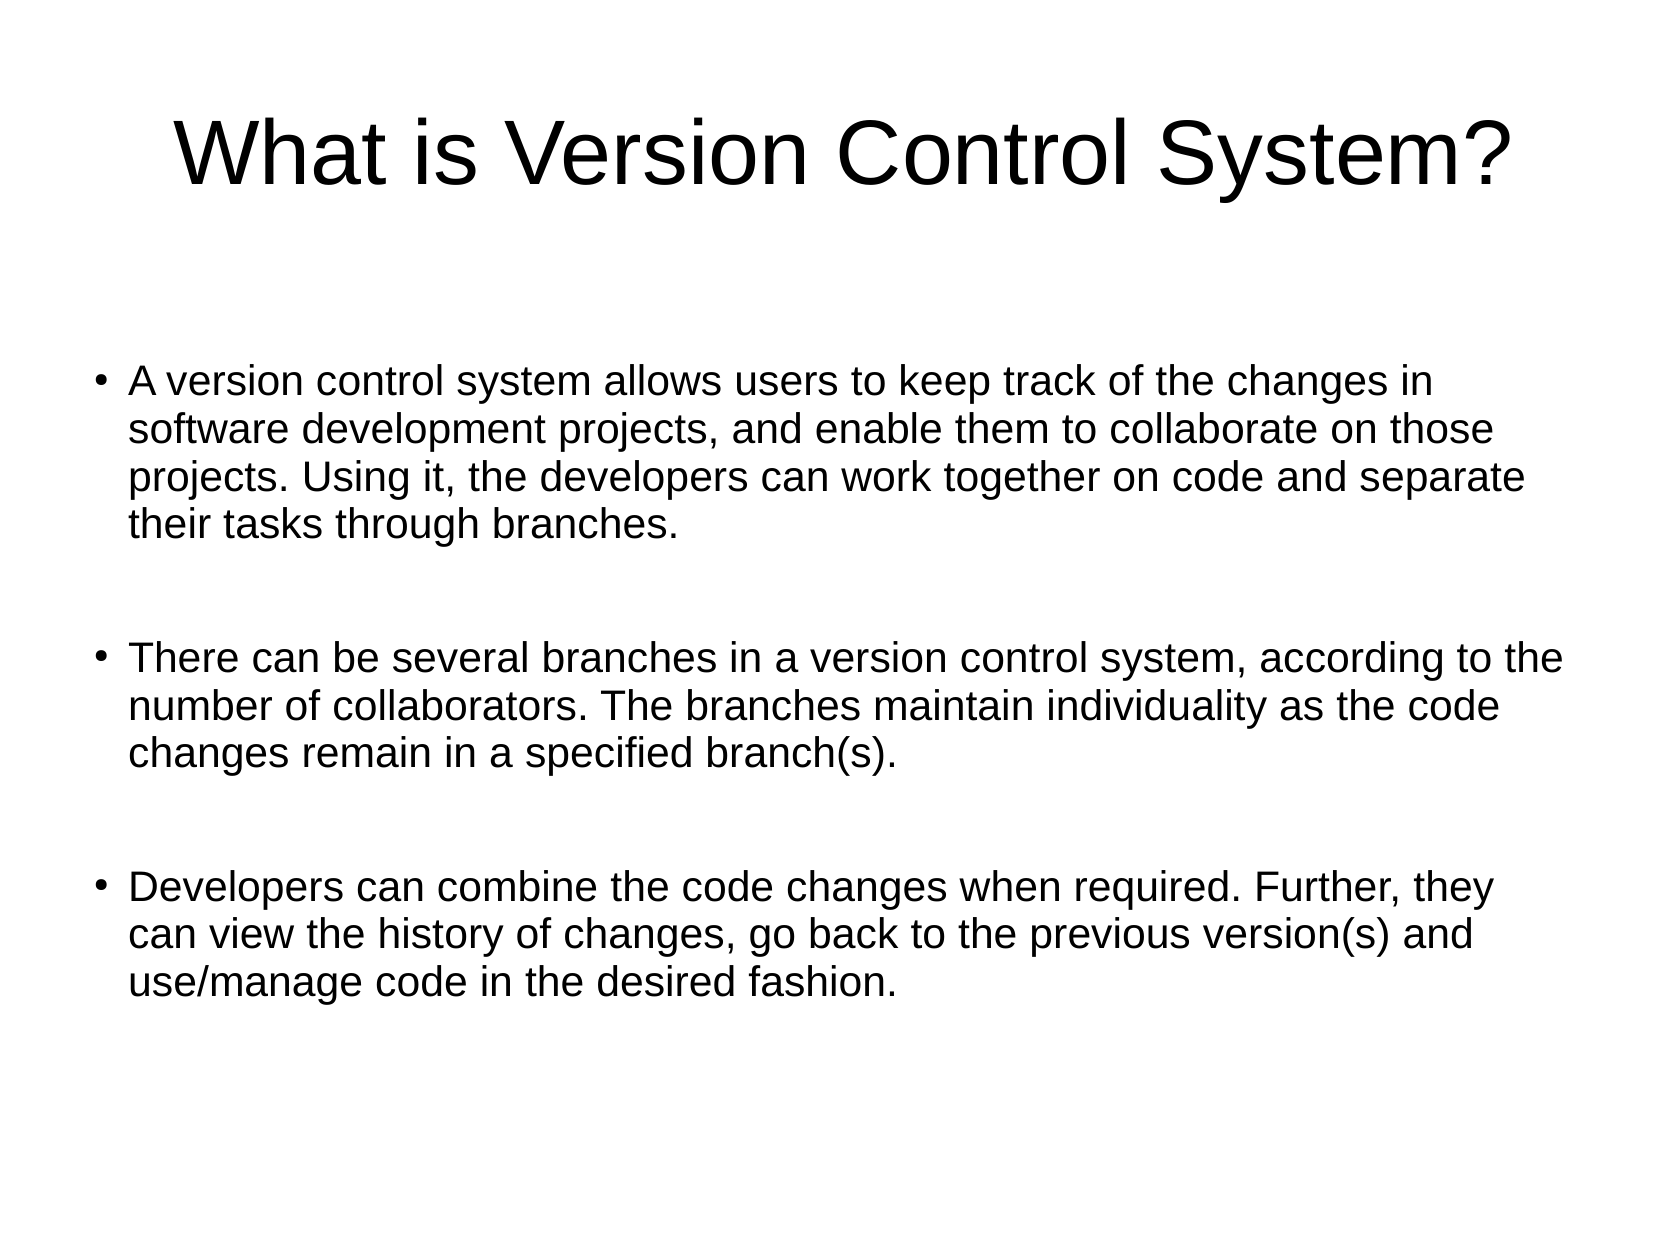

# What is Version Control System?
A version control system allows users to keep track of the changes in software development projects, and enable them to collaborate on those projects. Using it, the developers can work together on code and separate their tasks through branches.
There can be several branches in a version control system, according to the number of collaborators. The branches maintain individuality as the code changes remain in a specified branch(s).
Developers can combine the code changes when required. Further, they can view the history of changes, go back to the previous version(s) and use/manage code in the desired fashion.